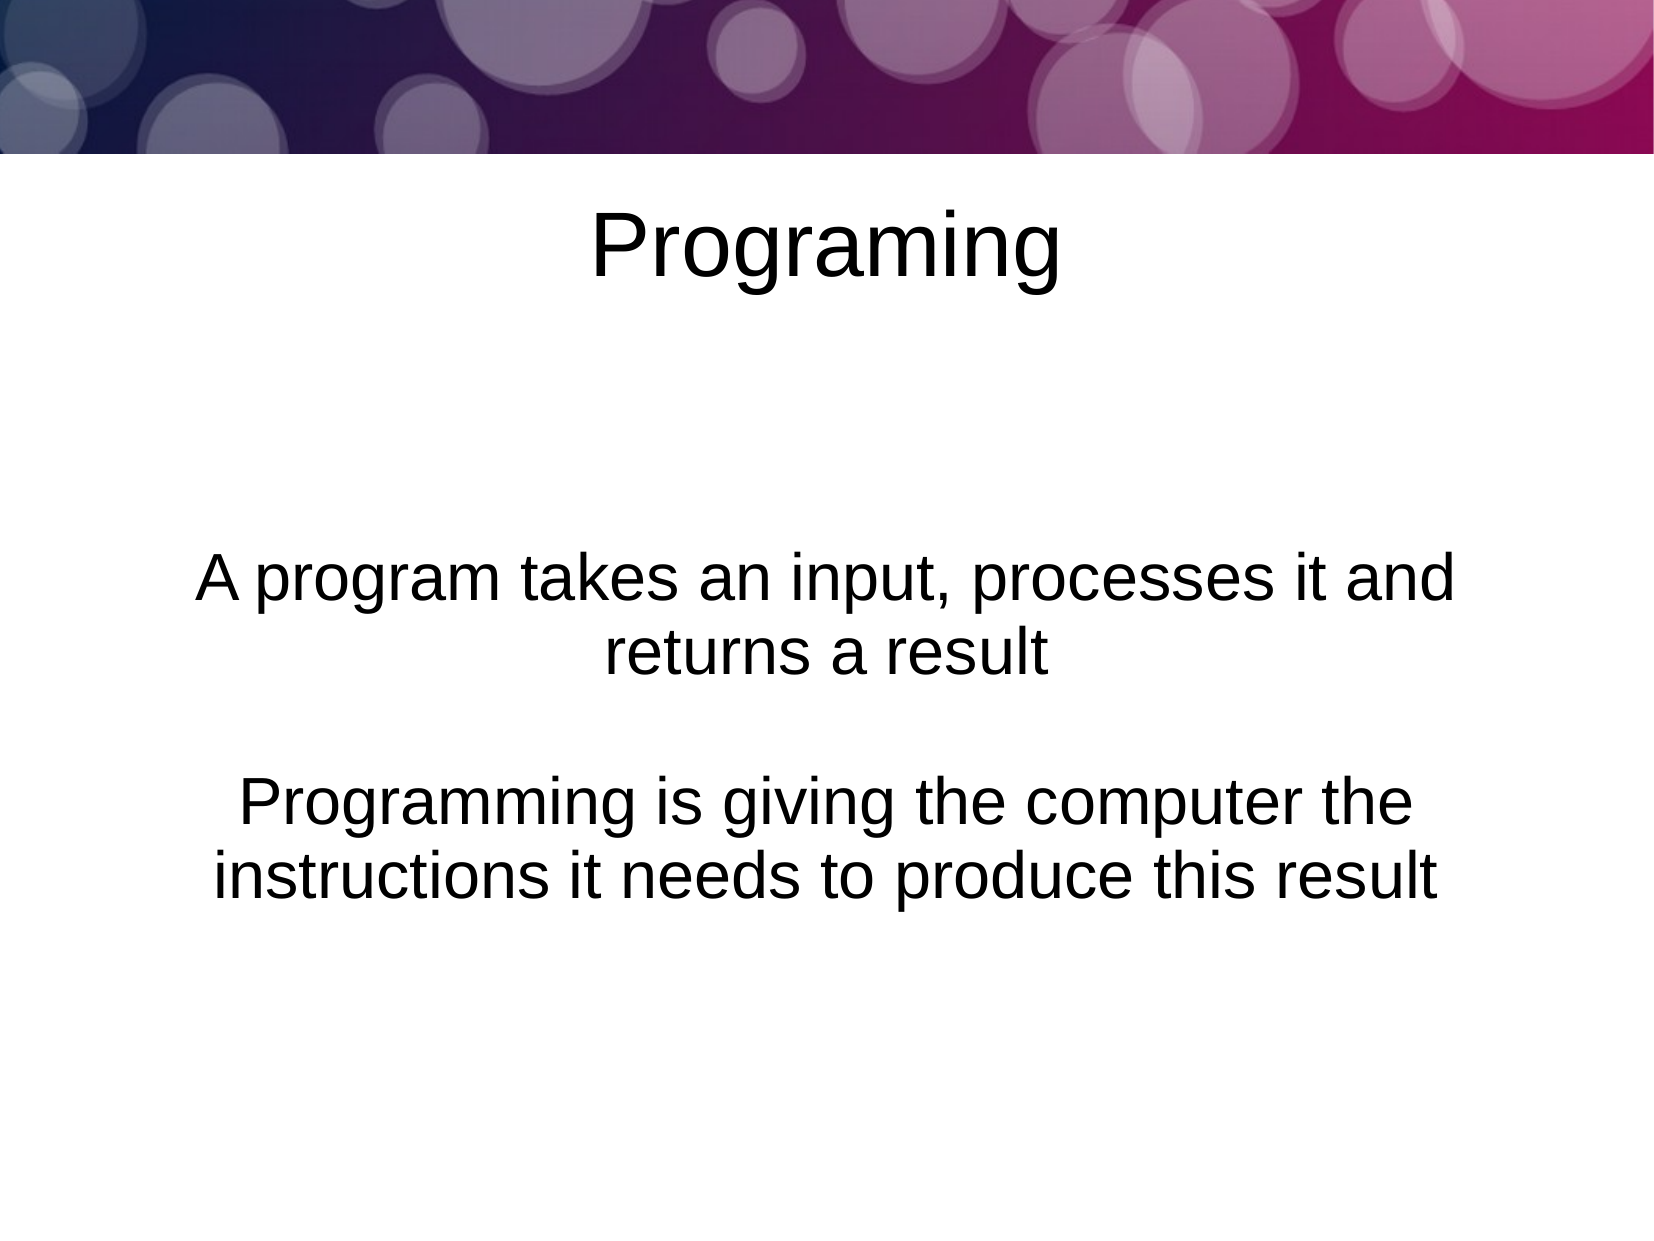

# Programing
A program takes an input, processes it and returns a result
Programming is giving the computer the instructions it needs to produce this result